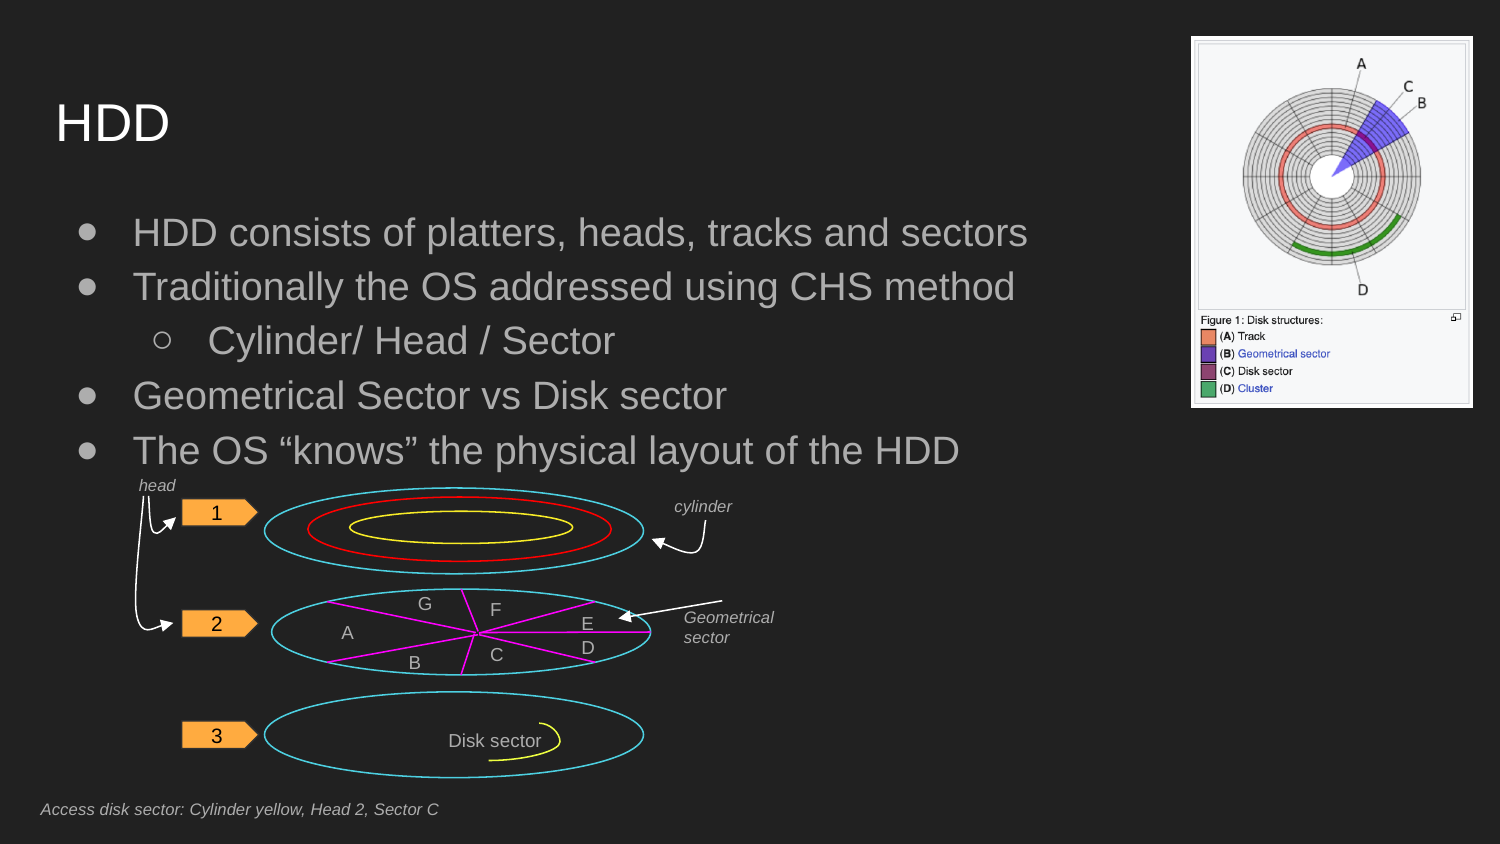

# HDD
HDD consists of platters, heads, tracks and sectors
Traditionally the OS addressed using CHS method
Cylinder/ Head / Sector
Geometrical Sector vs Disk sector
The OS “knows” the physical layout of the HDD
head
cylinder
1
G
F
Geometrical sector
E
A
2
D
C
B
Disk sector
3
Access disk sector: Cylinder yellow, Head 2, Sector C